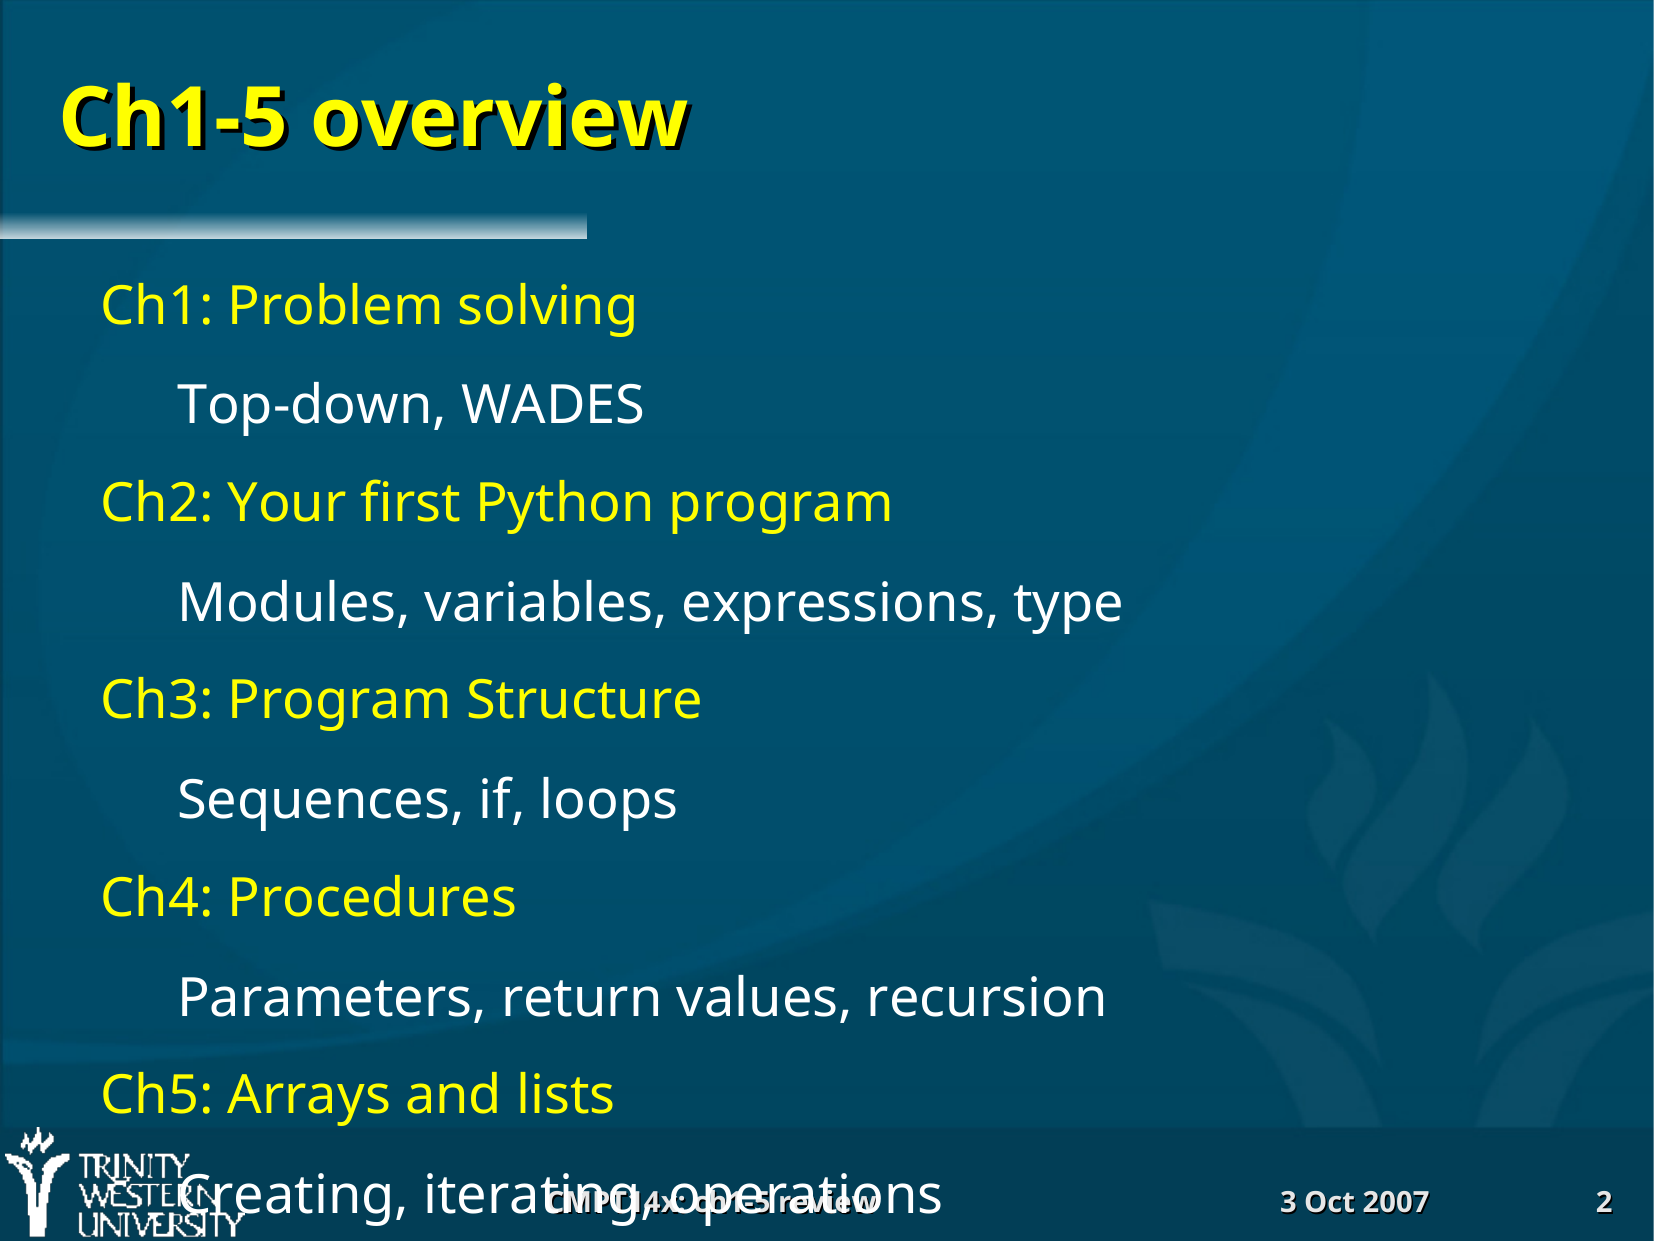

# Ch1-5 overview
Ch1: Problem solving
Top-down, WADES
Ch2: Your first Python program
Modules, variables, expressions, type
Ch3: Program Structure
Sequences, if, loops
Ch4: Procedures
Parameters, return values, recursion
Ch5: Arrays and lists
Creating, iterating, operations
CMPT14x: ch1-5 review
3 Oct 2007
2